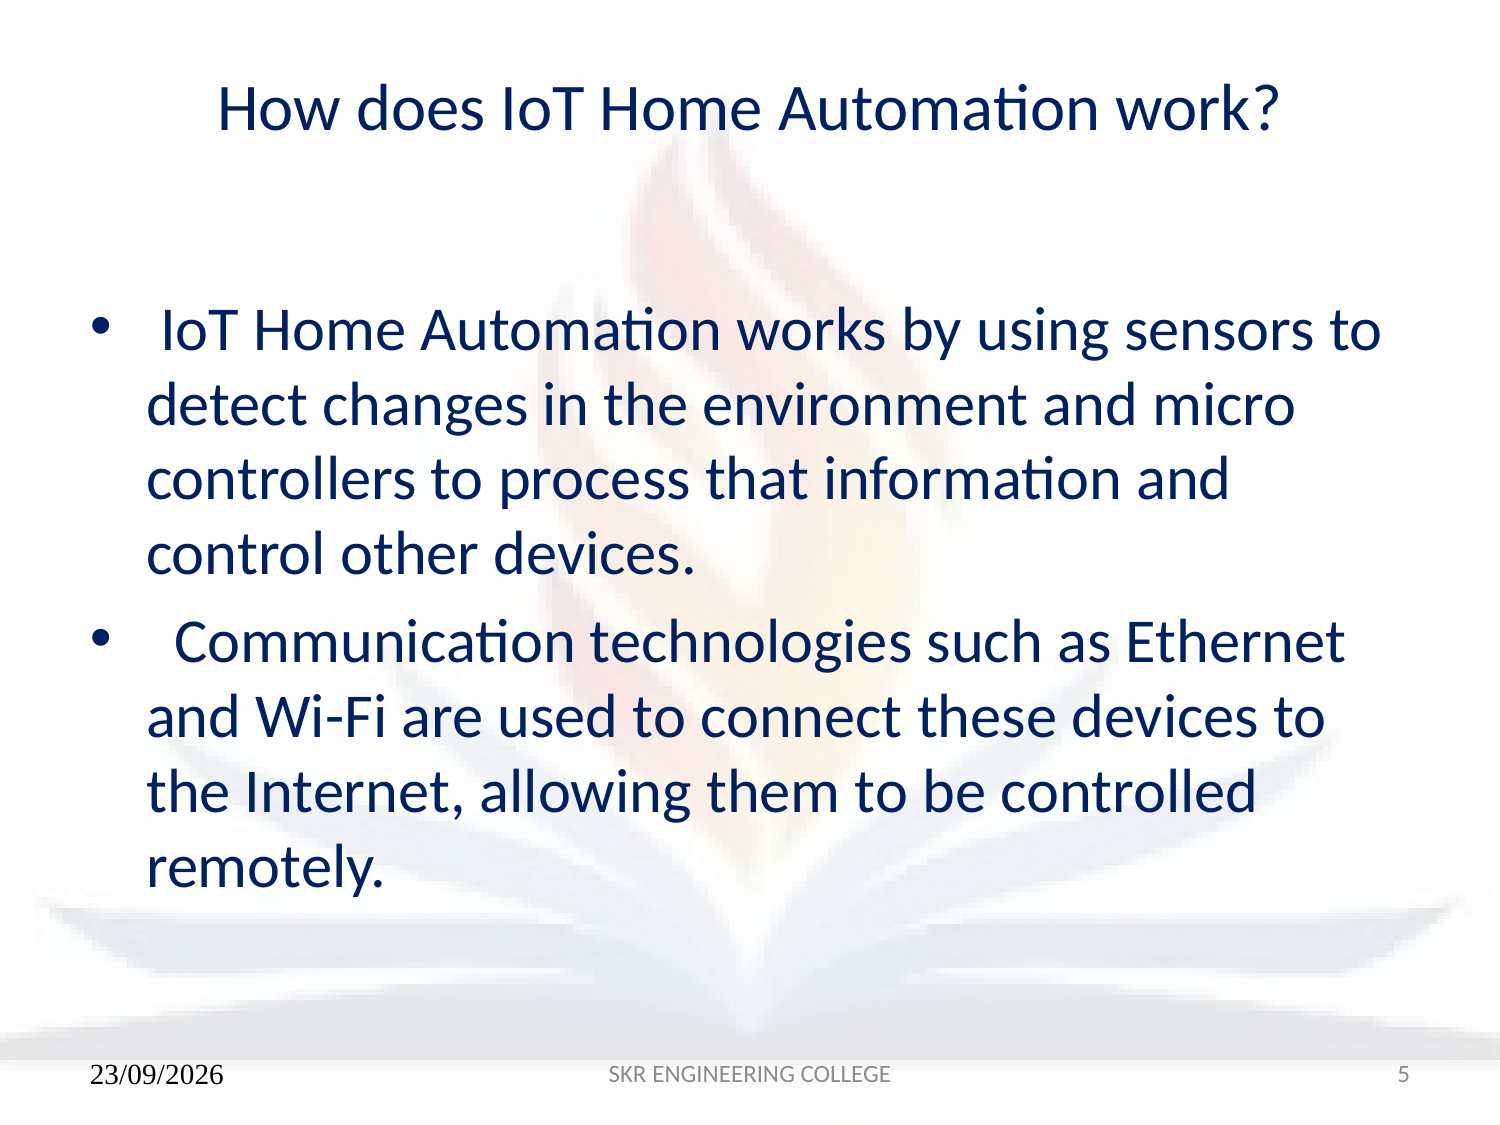

# How does IoT Home Automation work?
 IoT Home Automation works by using sensors to detect changes in the environment and micro controllers to process that information and control other devices.
 Communication technologies such as Ethernet and Wi-Fi are used to connect these devices to the Internet, allowing them to be controlled remotely.
SKR ENGINEERING COLLEGE
5